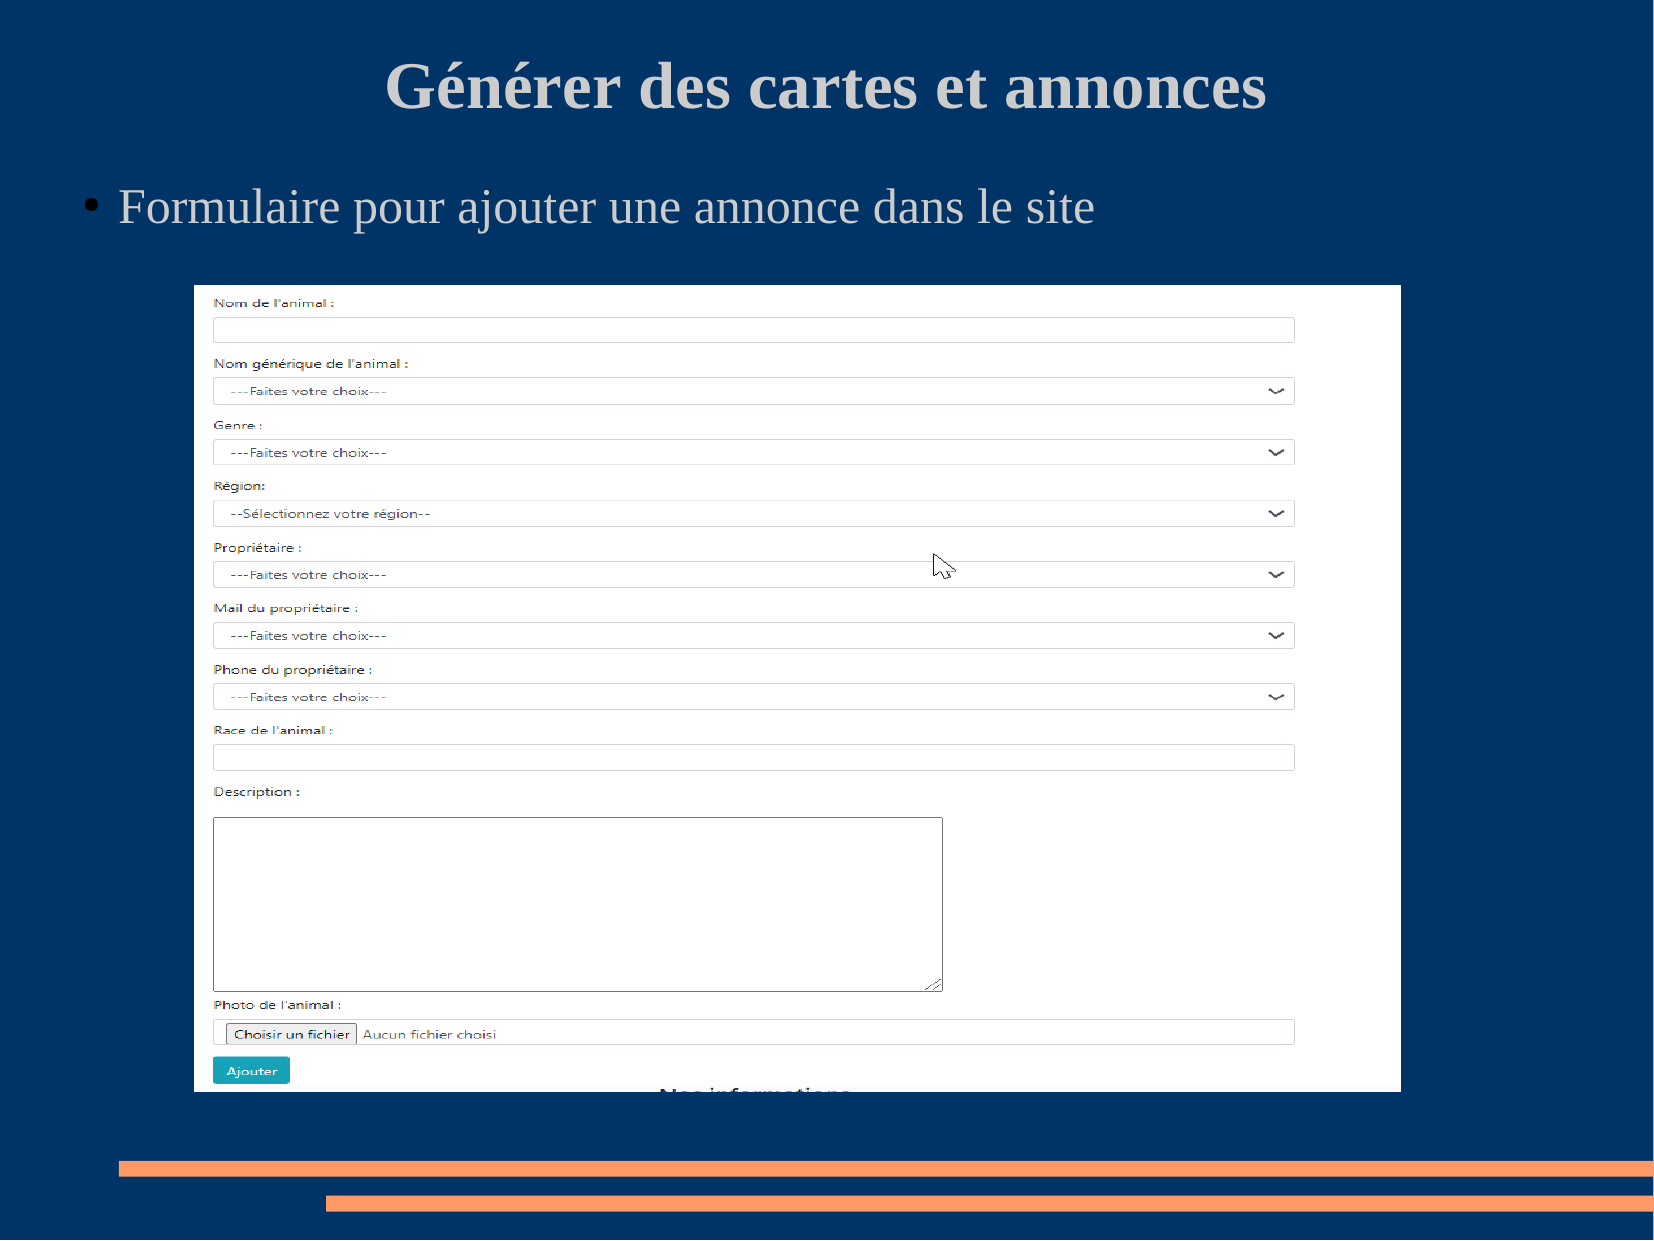

# Générer des cartes et annonces
Formulaire pour ajouter une annonce dans le site